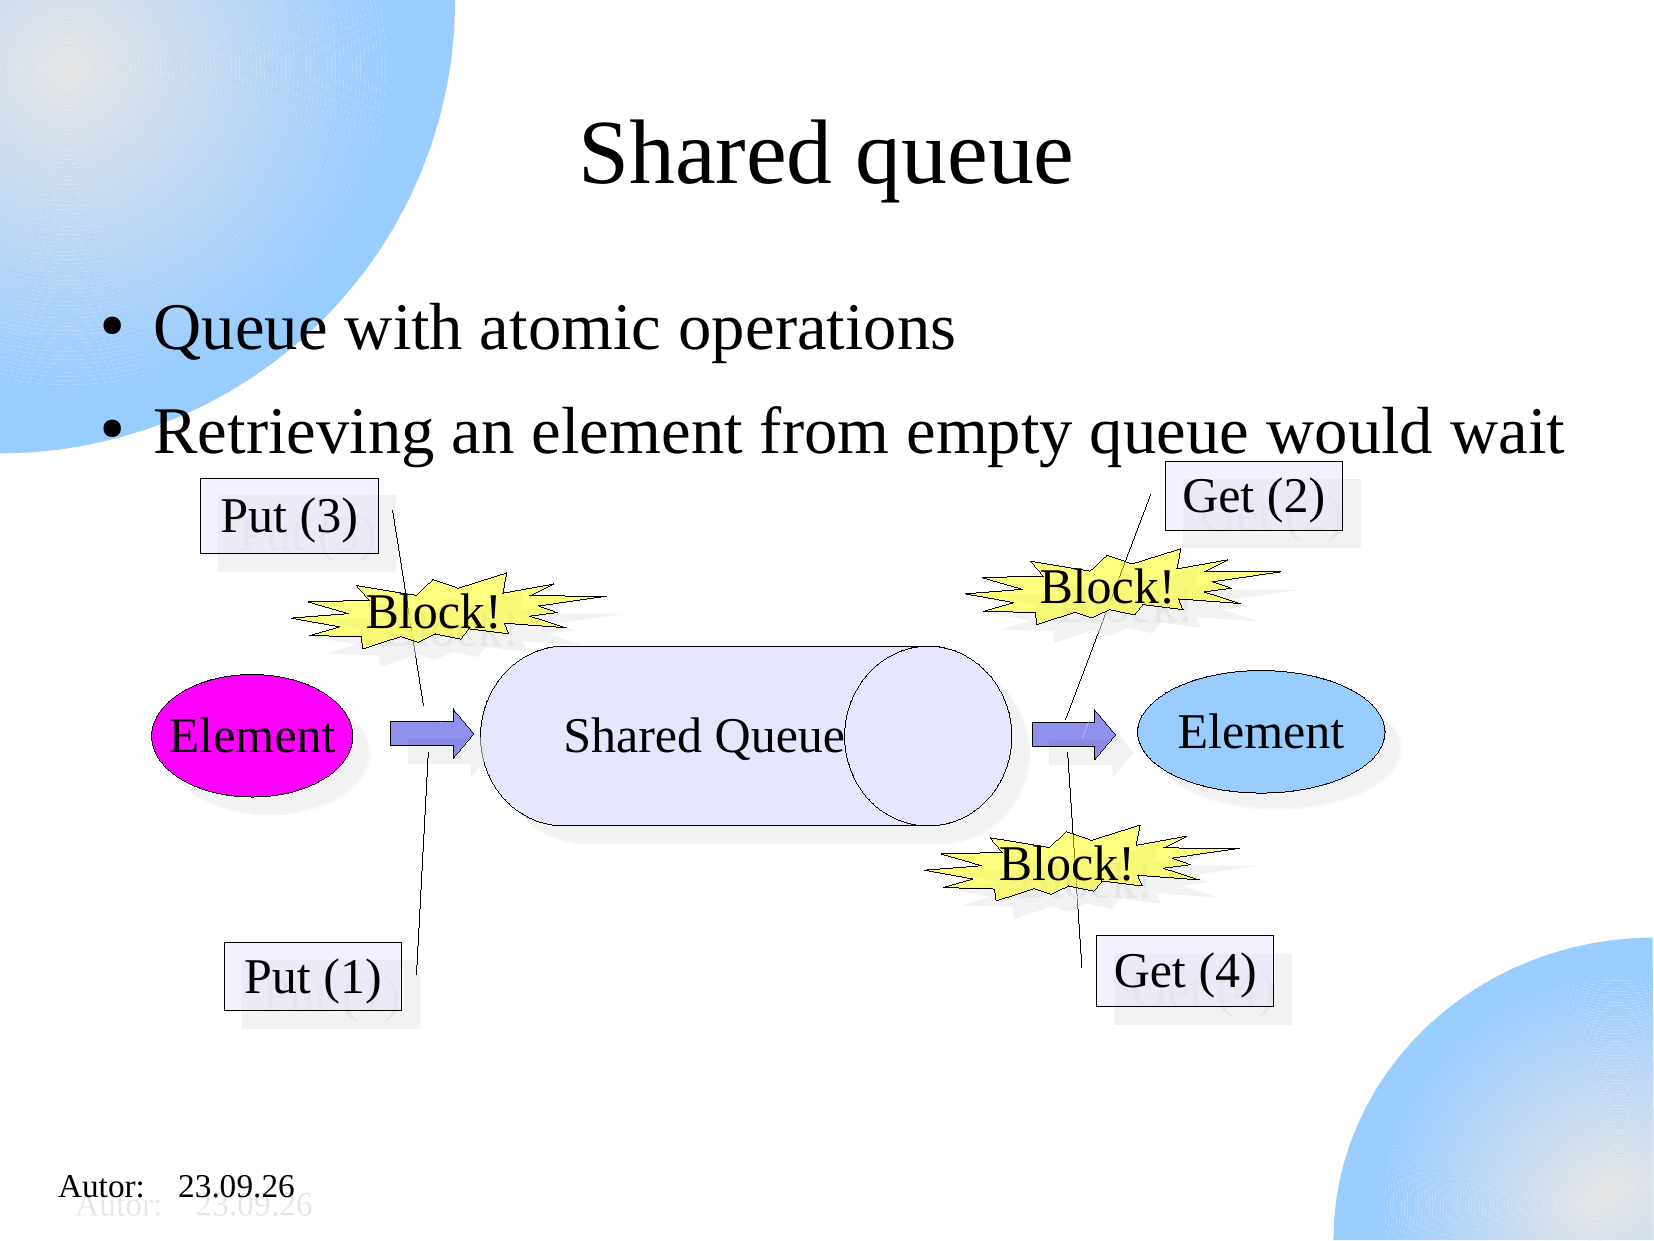

# Shared queue
Queue with atomic operations
Retrieving an element from empty queue would wait
Get (2)
Put (3)
Block!
Block!
Shared Queue
Element
Element
Block!
Get (4)
Put (1)